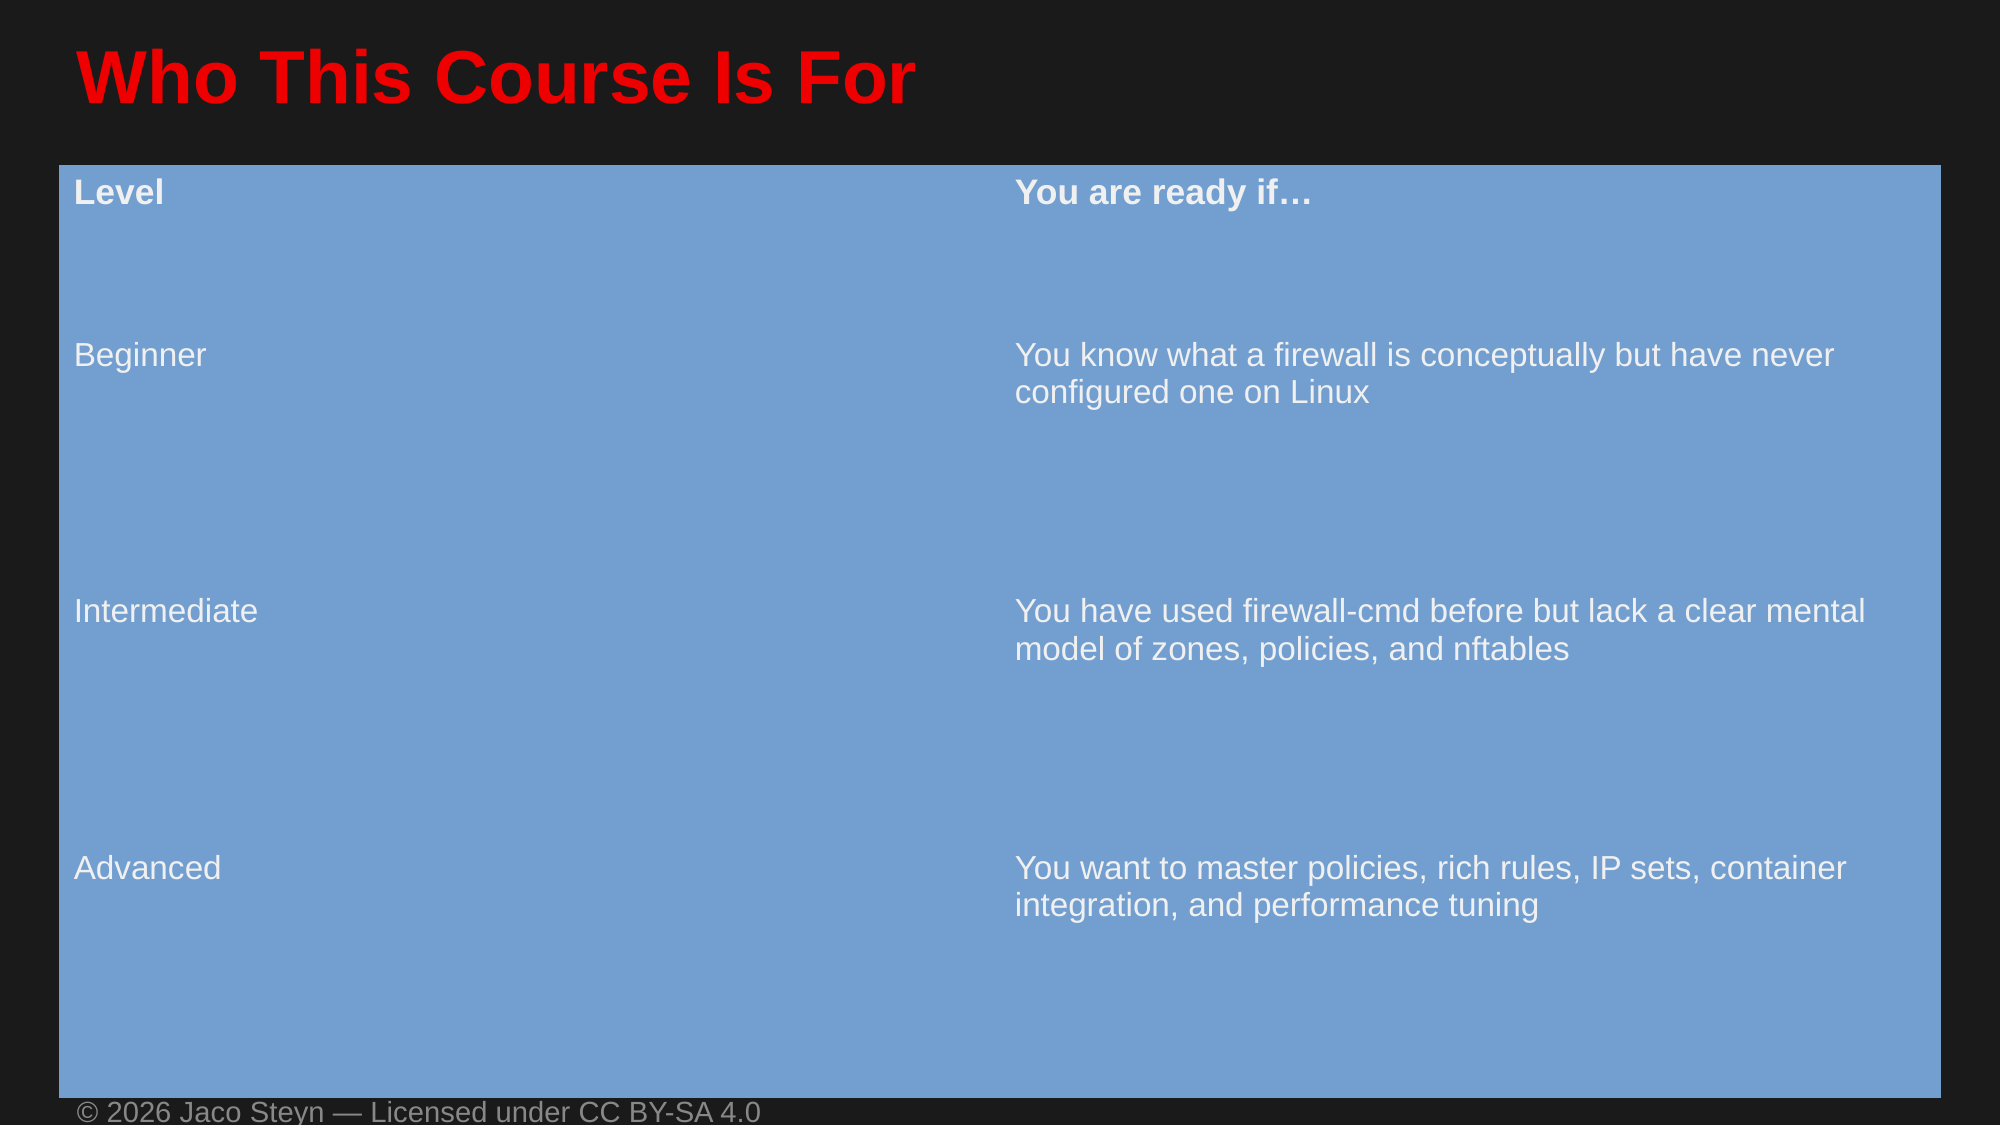

Who This Course Is For
| Level | You are ready if… |
| --- | --- |
| Beginner | You know what a firewall is conceptually but have never configured one on Linux |
| Intermediate | You have used firewall-cmd before but lack a clear mental model of zones, policies, and nftables |
| Advanced | You want to master policies, rich rules, IP sets, container integration, and performance tuning |
© 2026 Jaco Steyn — Licensed under CC BY-SA 4.0